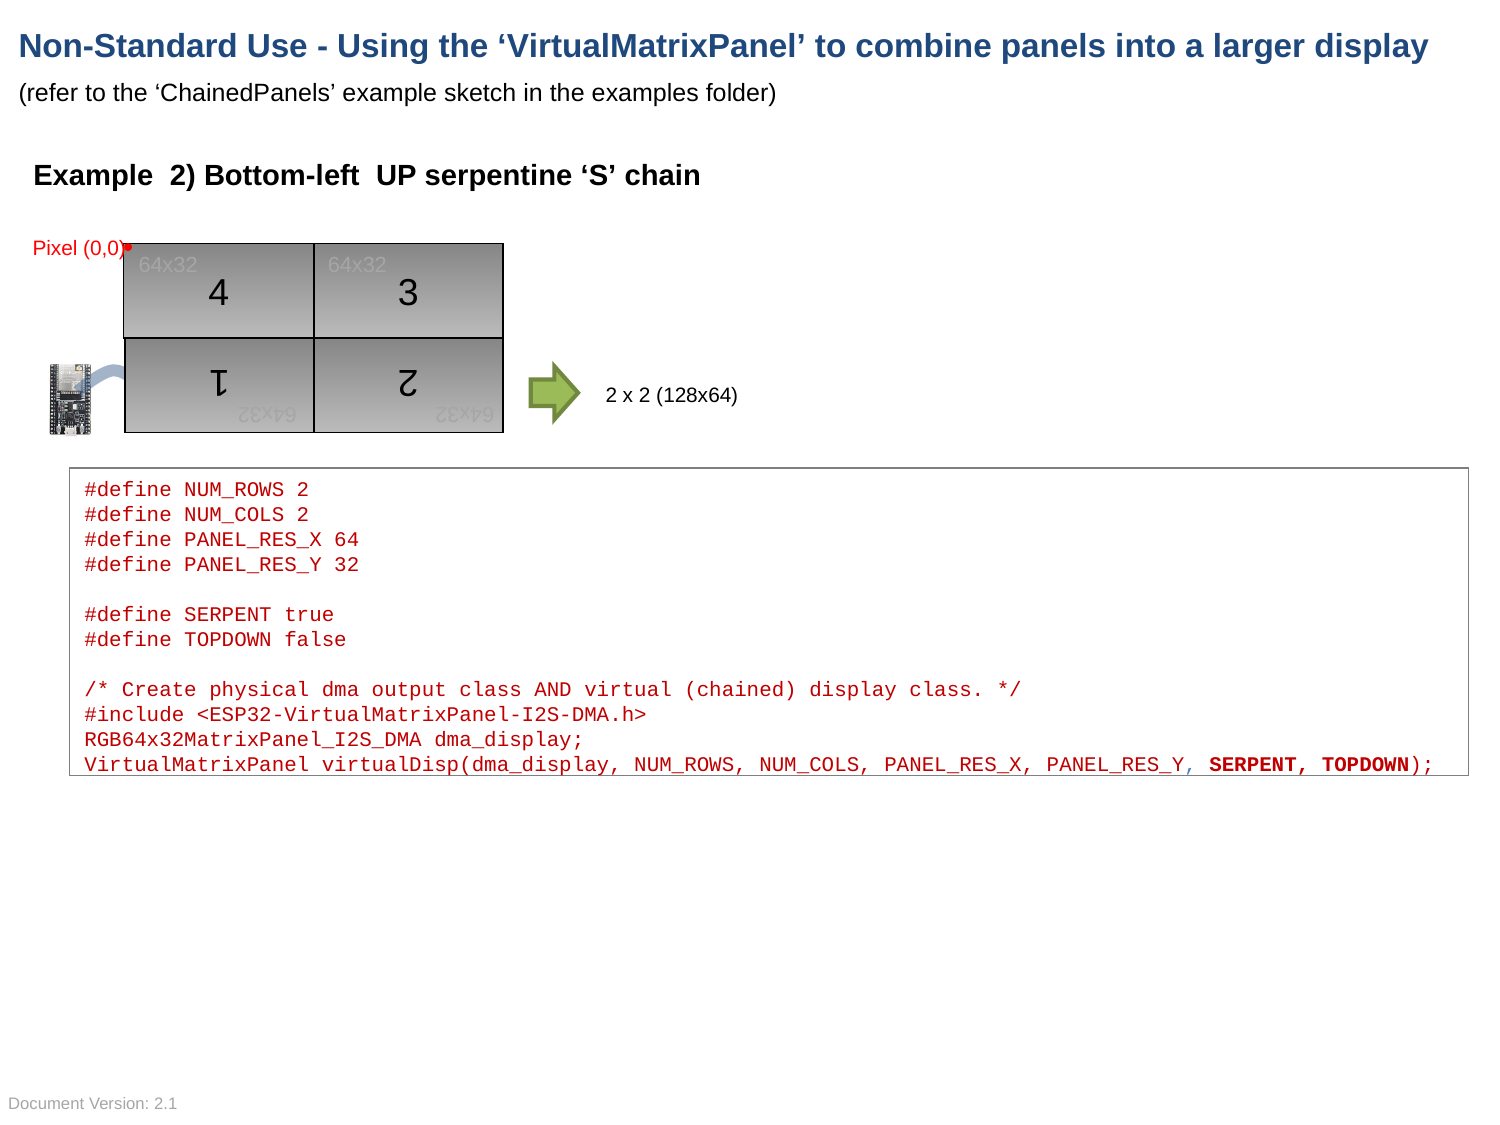

Non-Standard Use - Using the ‘VirtualMatrixPanel’ to combine panels into a larger display
(refer to the ‘ChainedPanels’ example sketch in the examples folder)
Example 2) Bottom-left UP serpentine ‘S’ chain
Pixel (0,0)
4
64x32
64x32
3
1
2
2 x 2 (128x64)
64x32
64x32
#define NUM_ROWS 2
#define NUM_COLS 2
#define PANEL_RES_X 64 
#define PANEL_RES_Y 32
#define SERPENT true
#define TOPDOWN false
/* Create physical dma output class AND virtual (chained) display class. */
#include <ESP32-VirtualMatrixPanel-I2S-DMA.h>
RGB64x32MatrixPanel_I2S_DMA dma_display;
VirtualMatrixPanel virtualDisp(dma_display, NUM_ROWS, NUM_COLS, PANEL_RES_X, PANEL_RES_Y, SERPENT, TOPDOWN);